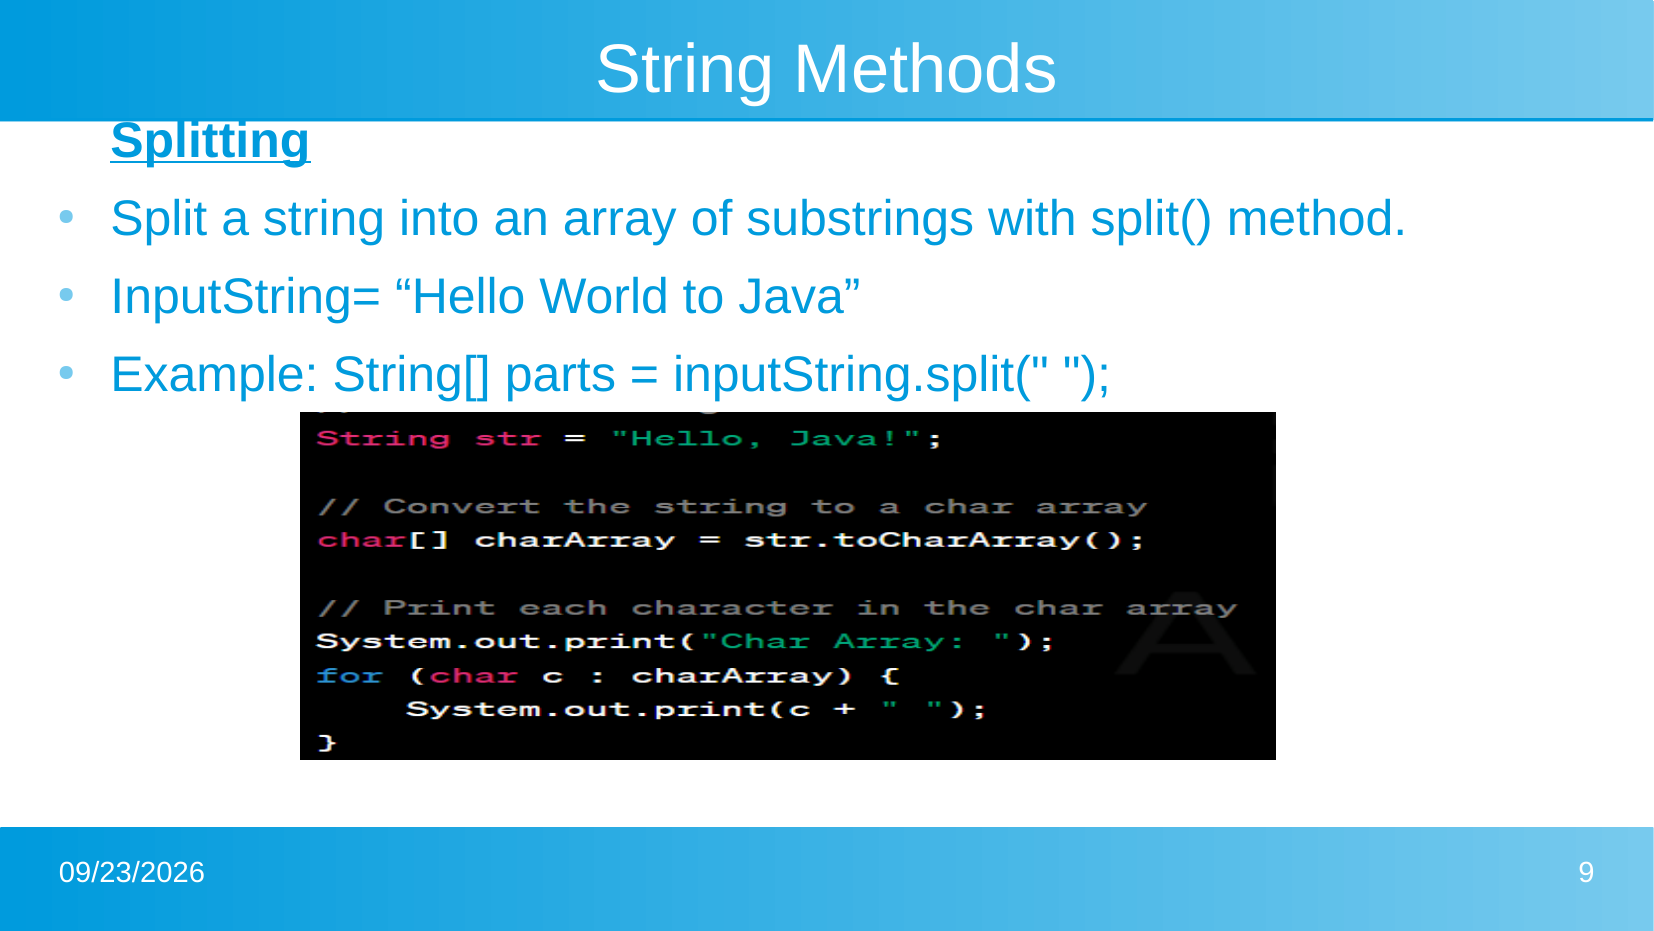

# String Methods
Splitting
Split a string into an array of substrings with split() method.
InputString= “Hello World to Java”
Example: String[] parts = inputString.split(" ");
9